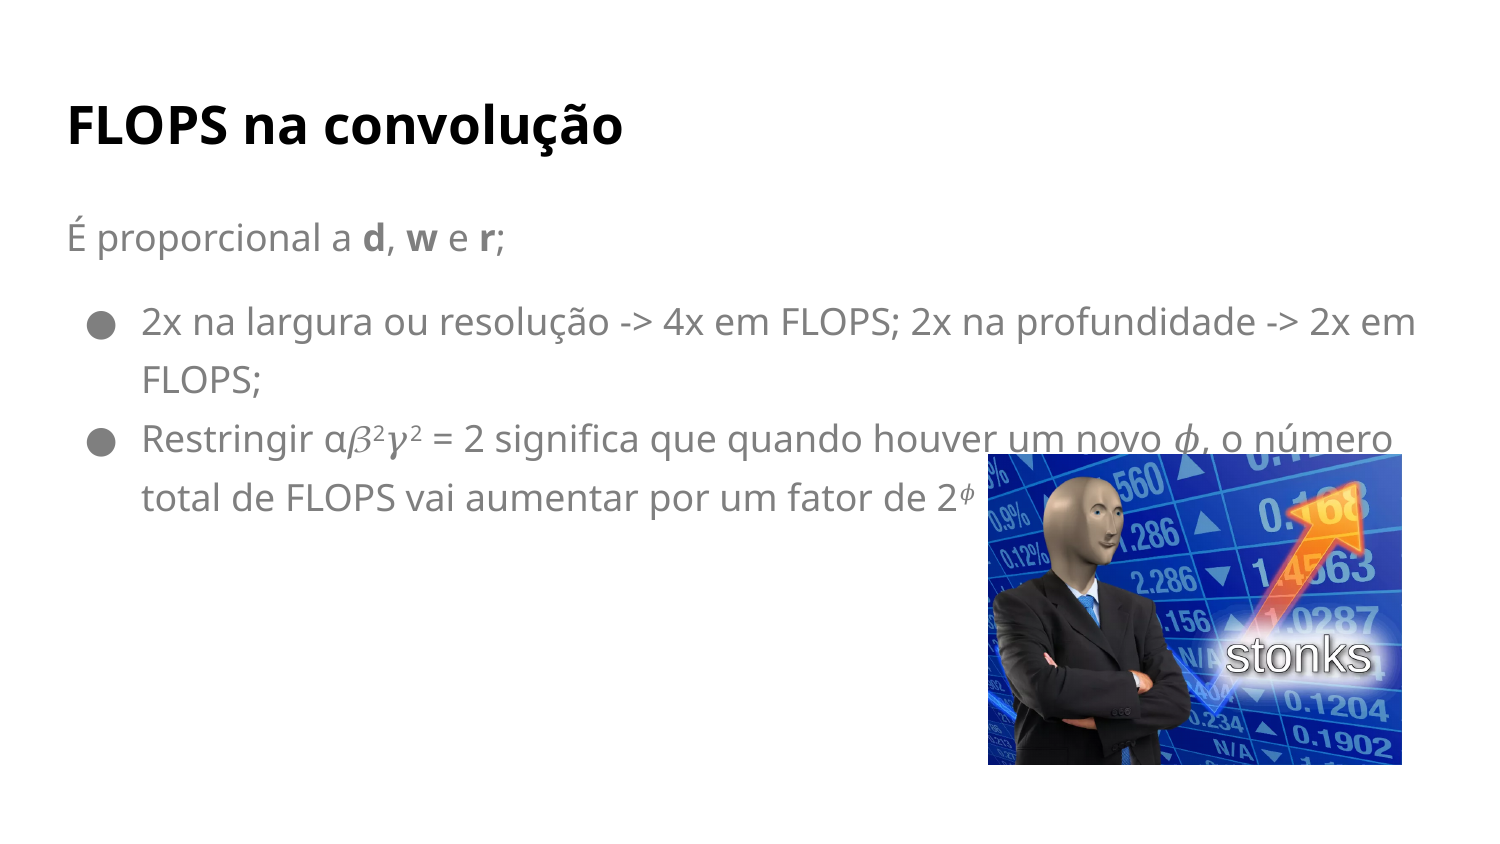

# FLOPS na convolução
É proporcional a d, w e r;
2x na largura ou resolução -> 4x em FLOPS; 2x na profundidade -> 2x em FLOPS;
Restringir ⍺𝛽2𝛾2 = 2 significa que quando houver um novo 𝜙, o número total de FLOPS vai aumentar por um fator de 2𝜙